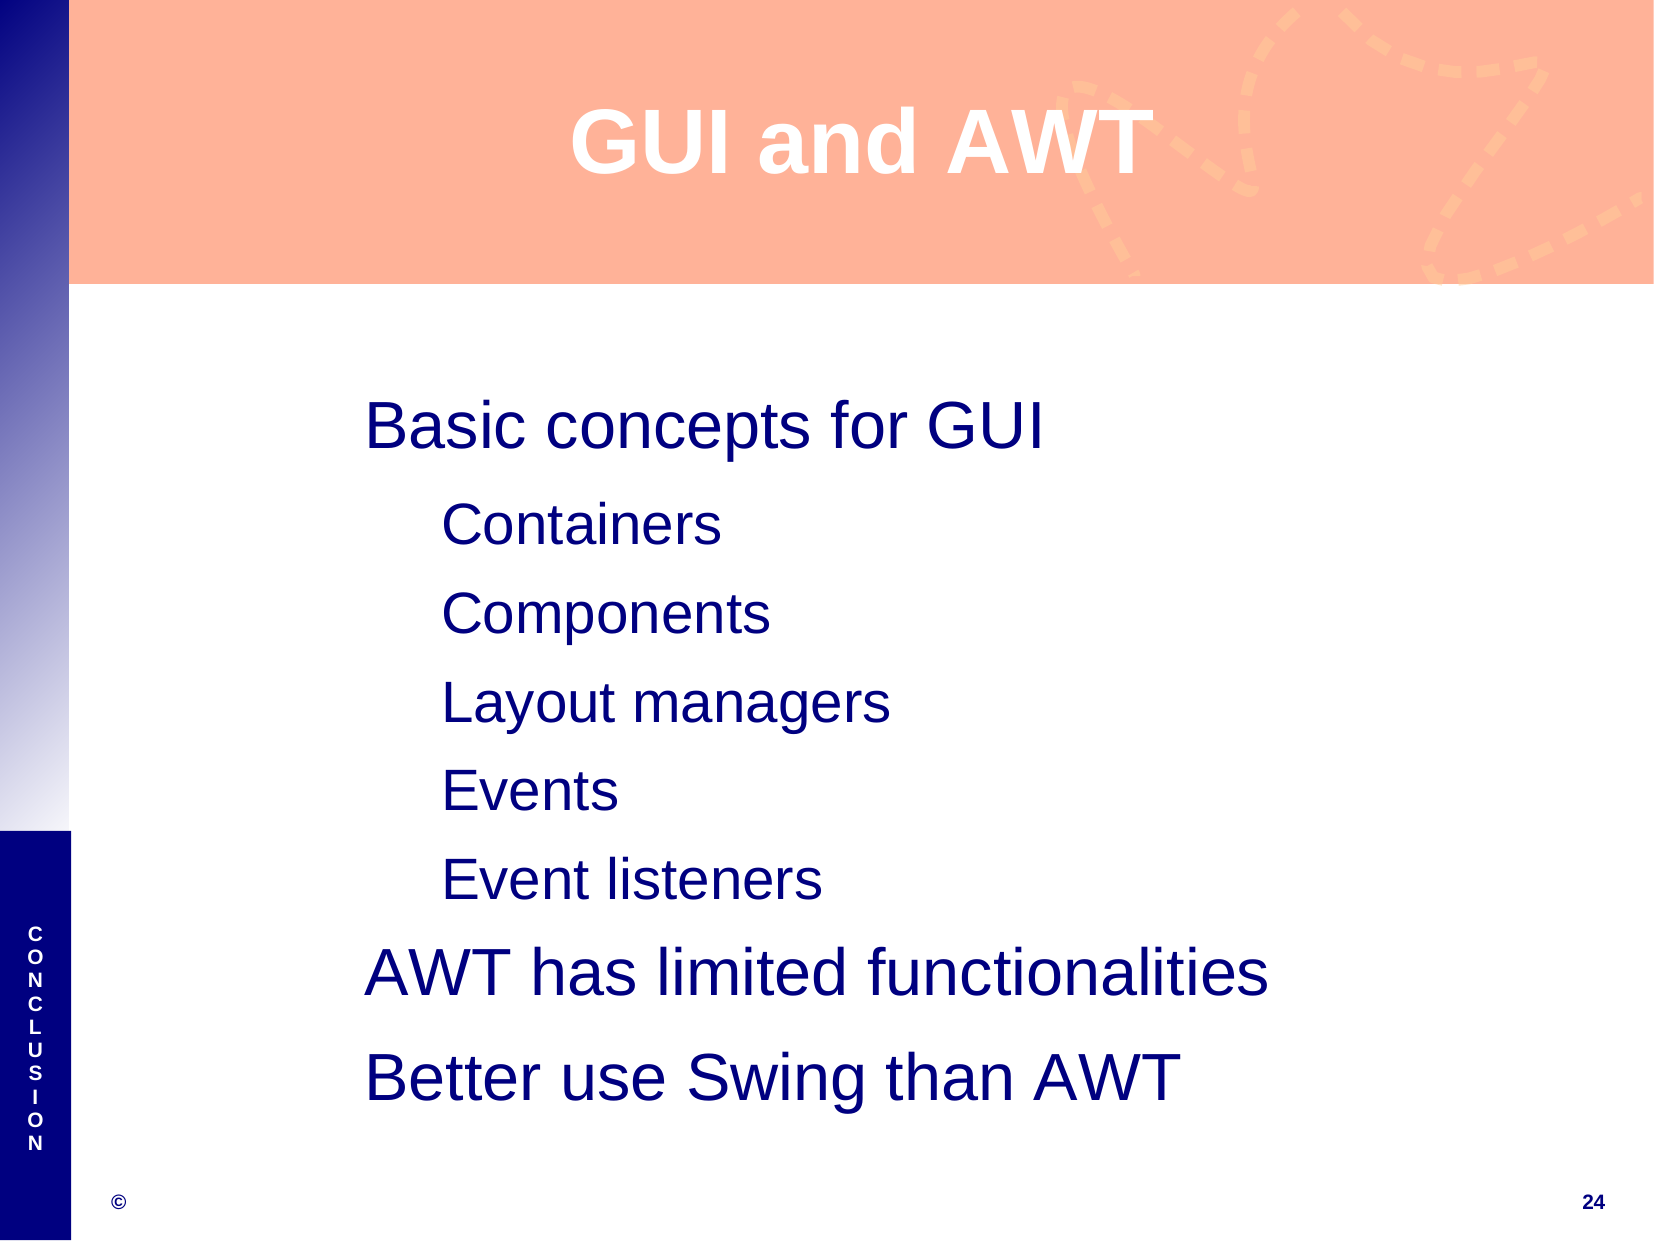

GUI and AWT
# Basic concepts for GUI
Containers
Components
Layout managers
Events
Event listeners
AWT has limited functionalities
Better use Swing than AWT
C
O
N
C
L
U
S
I
O
N